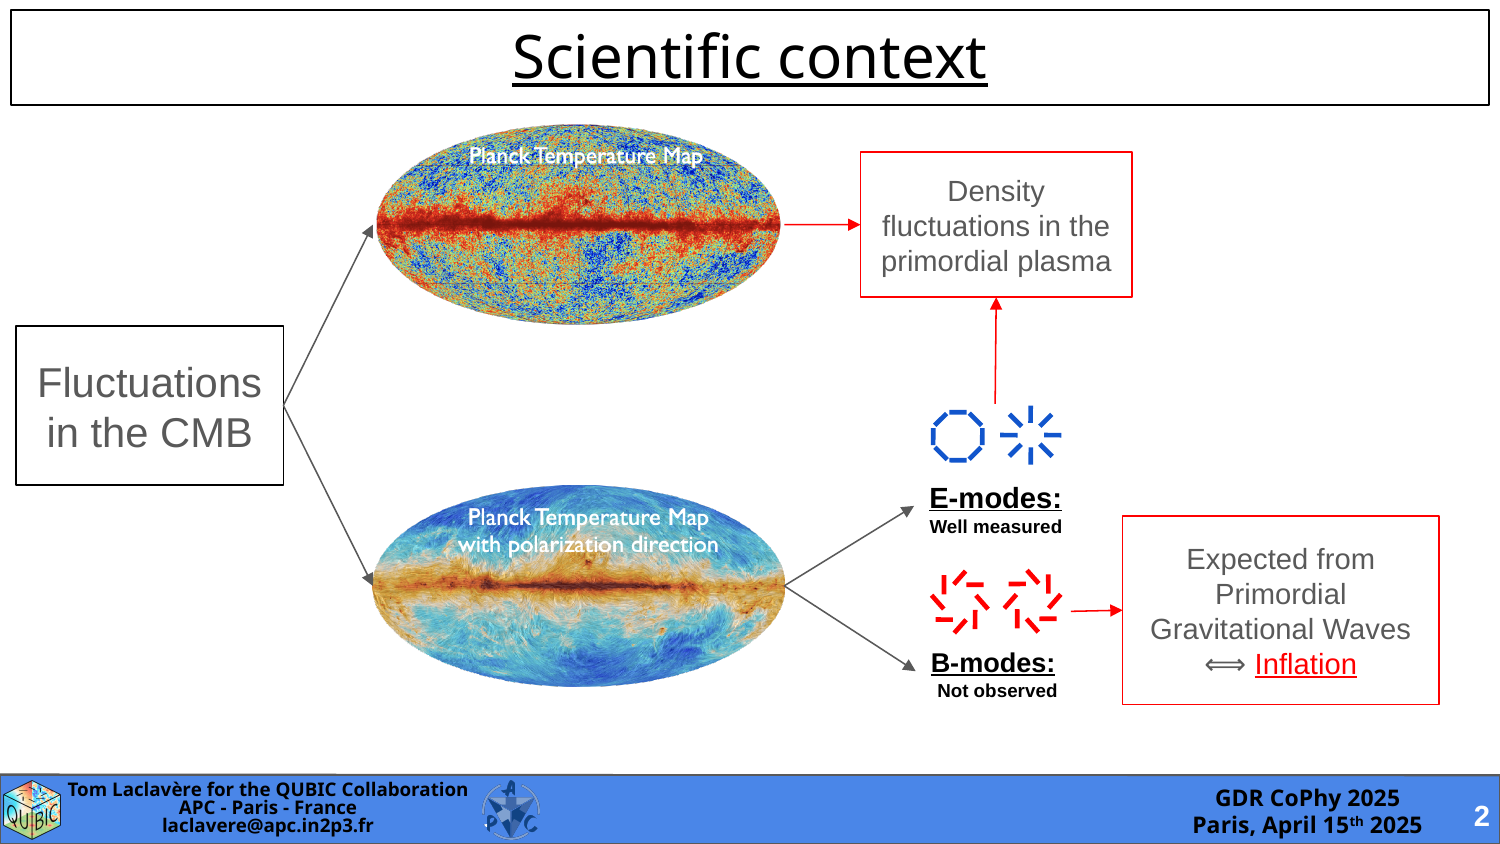

# Scientific context
Density fluctuations in the primordial plasma
Fluctuations in the CMB
E-modes:
Well measured
Expected from Primordial Gravitational Waves ⟺ Inflation
B-modes:
Not observed